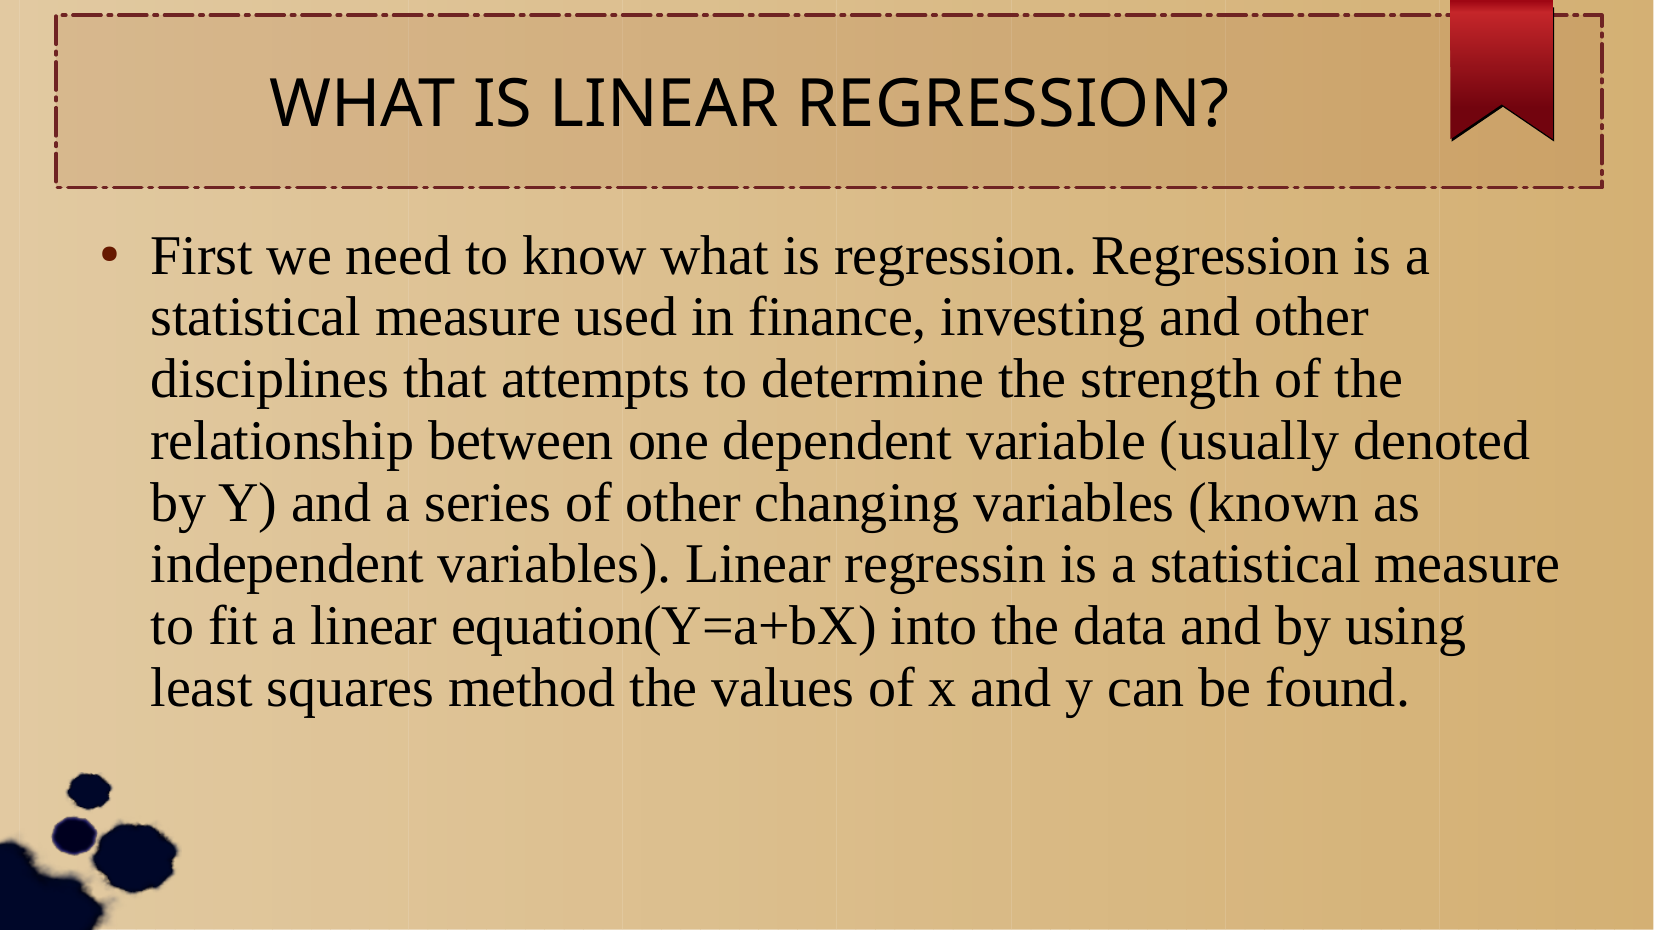

# WHAT IS LINEAR REGRESSION?
First we need to know what is regression. Regression is a statistical measure used in finance, investing and other disciplines that attempts to determine the strength of the relationship between one dependent variable (usually denoted by Y) and a series of other changing variables (known as independent variables). Linear regressin is a statistical measure to fit a linear equation(Y=a+bX) into the data and by using least squares method the values of x and y can be found.